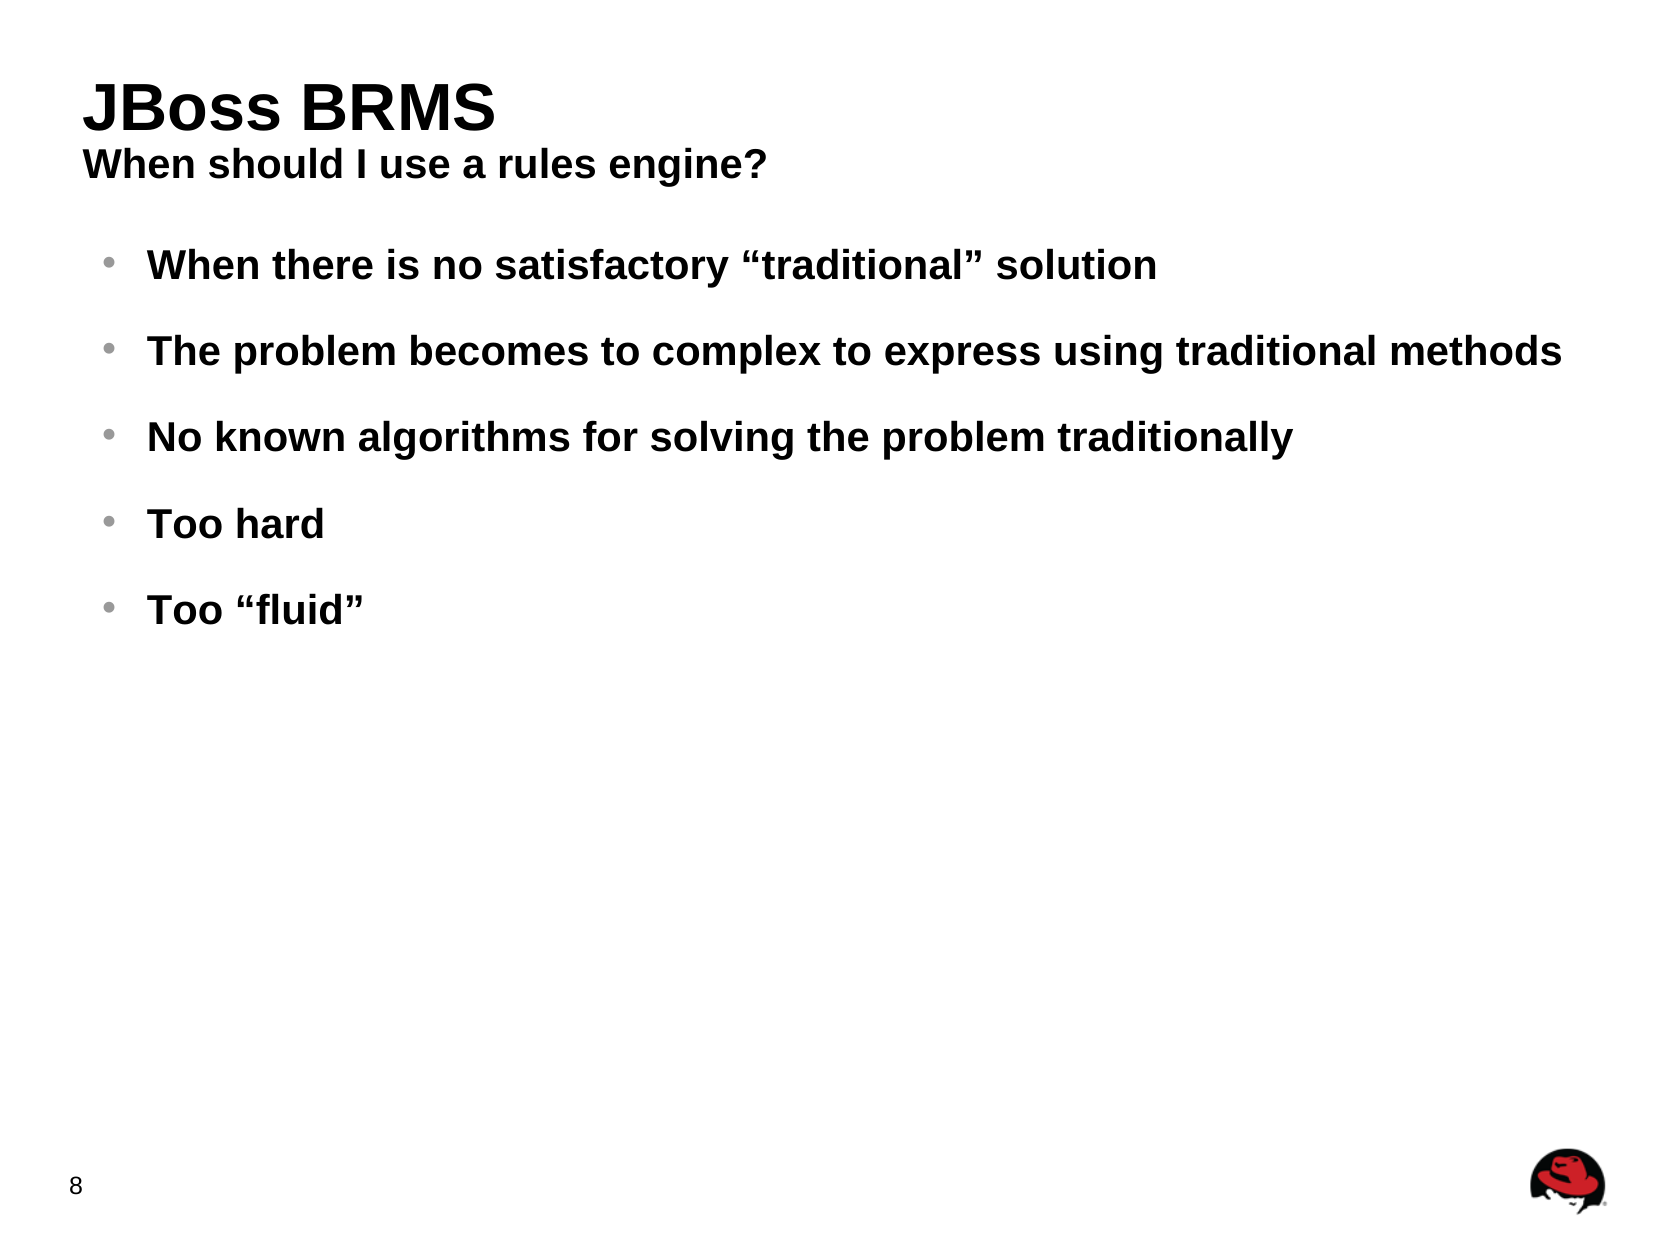

# JBoss BRMS When should I use a rules engine?
When there is no satisfactory “traditional” solution
The problem becomes to complex to express using traditional methods
No known algorithms for solving the problem traditionally
Too hard
Too “fluid”